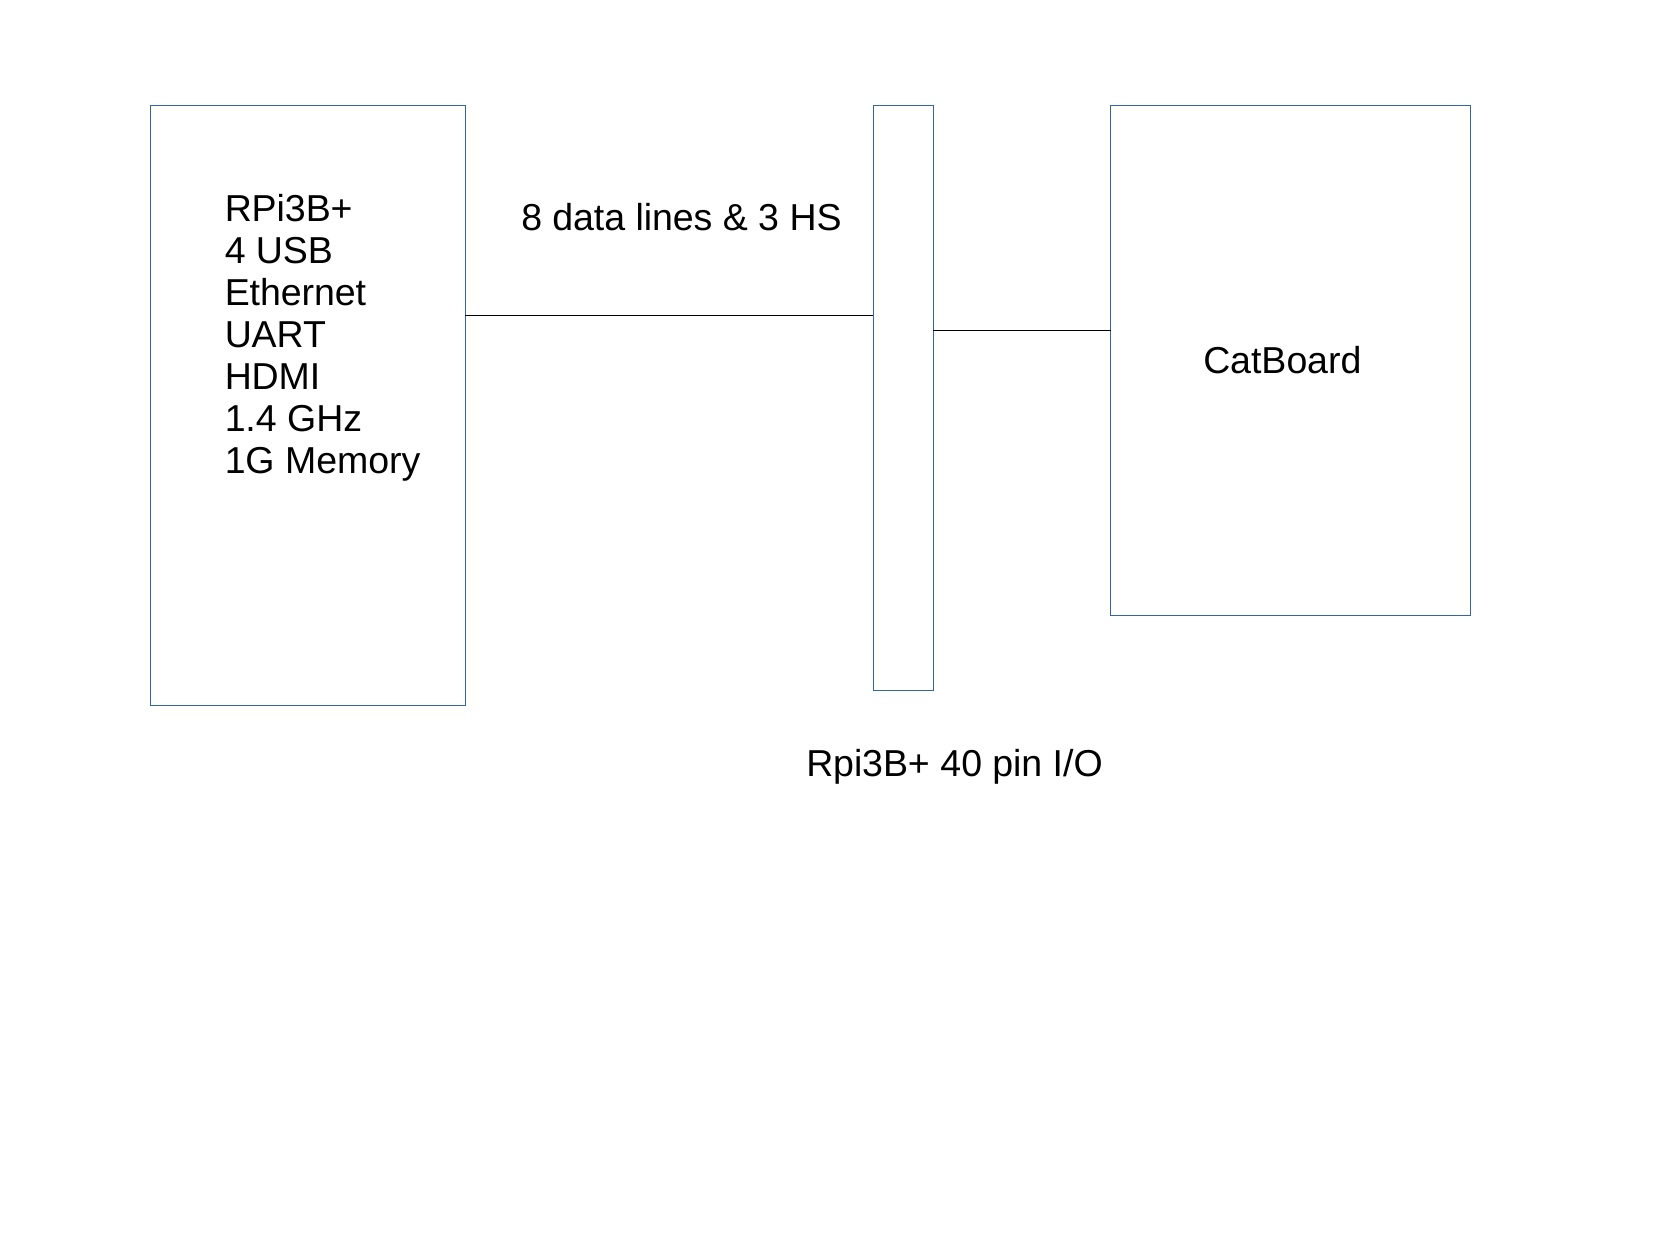

RPi3B+
4 USB
Ethernet
UART
HDMI
1.4 GHz
1G Memory
8 data lines & 3 HS
CatBoard
Rpi3B+ 40 pin I/O